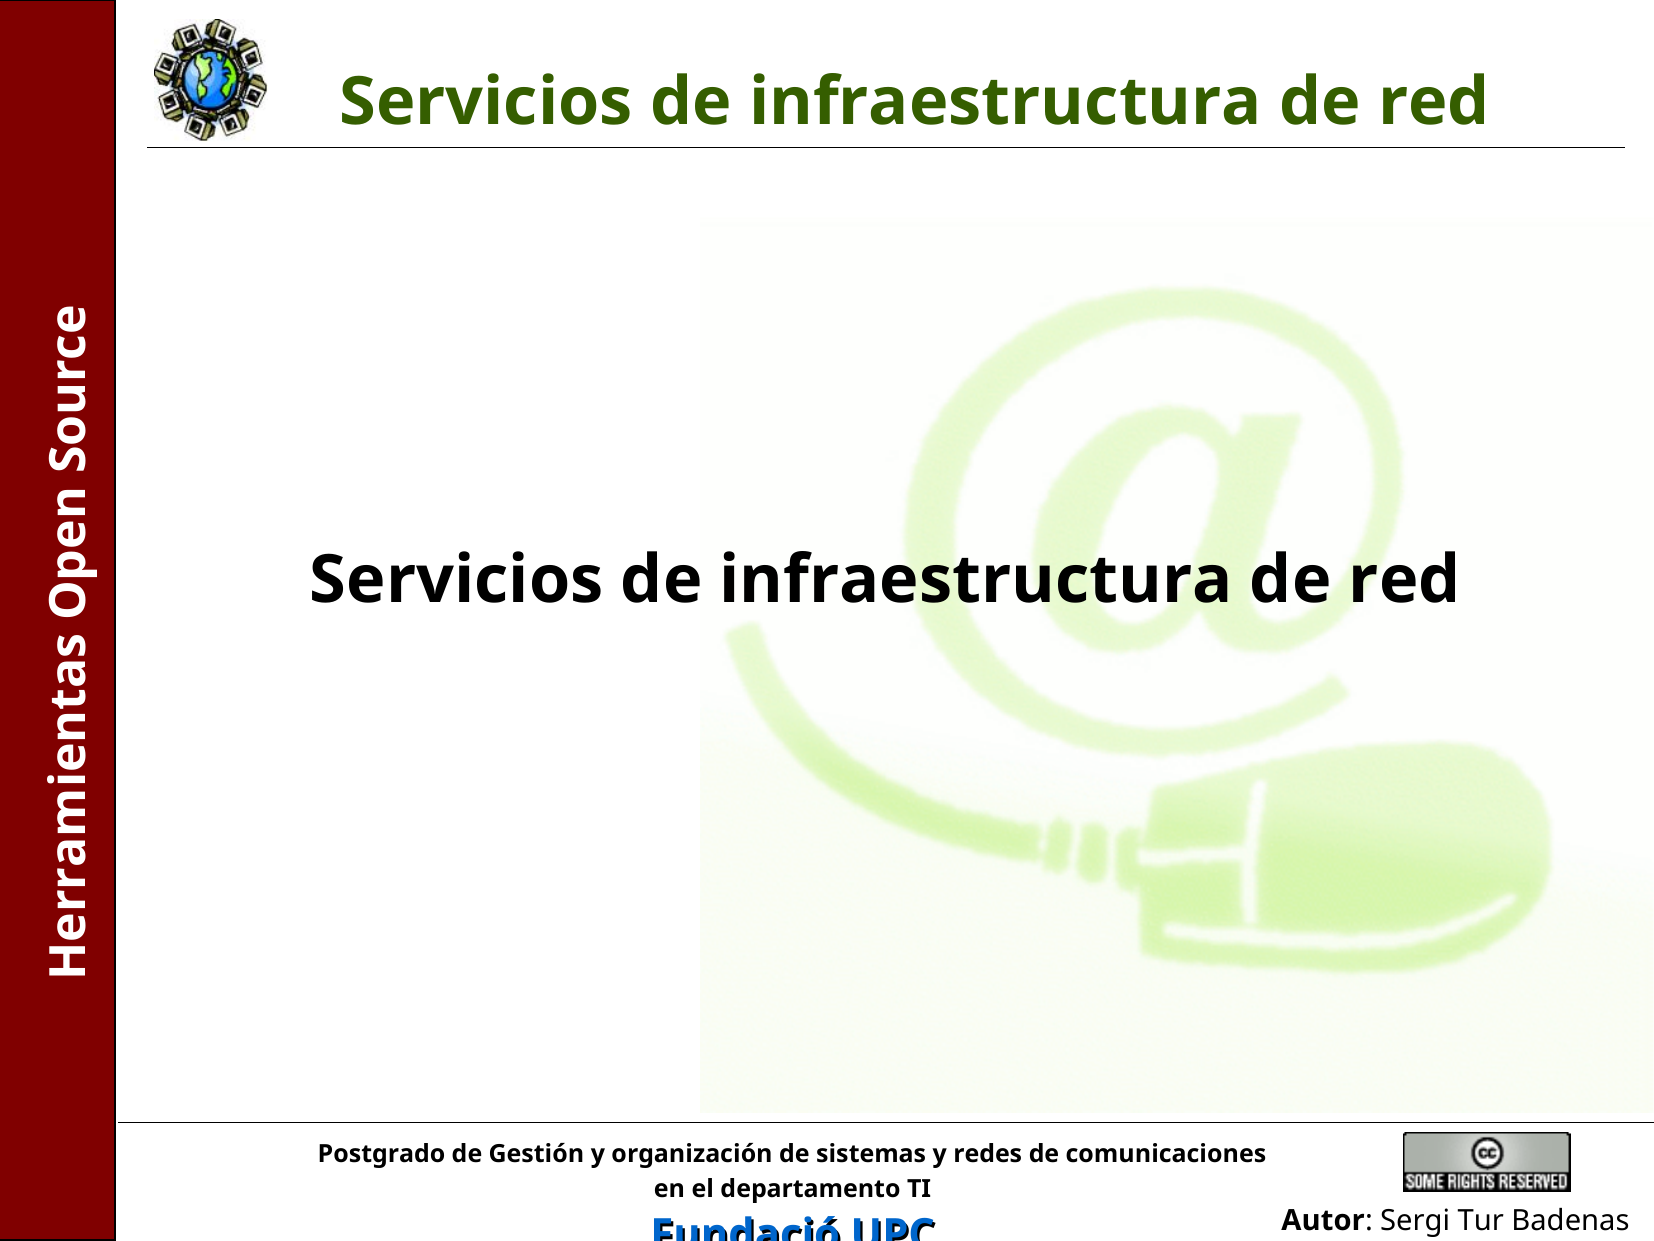

# Servicios de infraestructura de red
Servicios de infraestructura de red